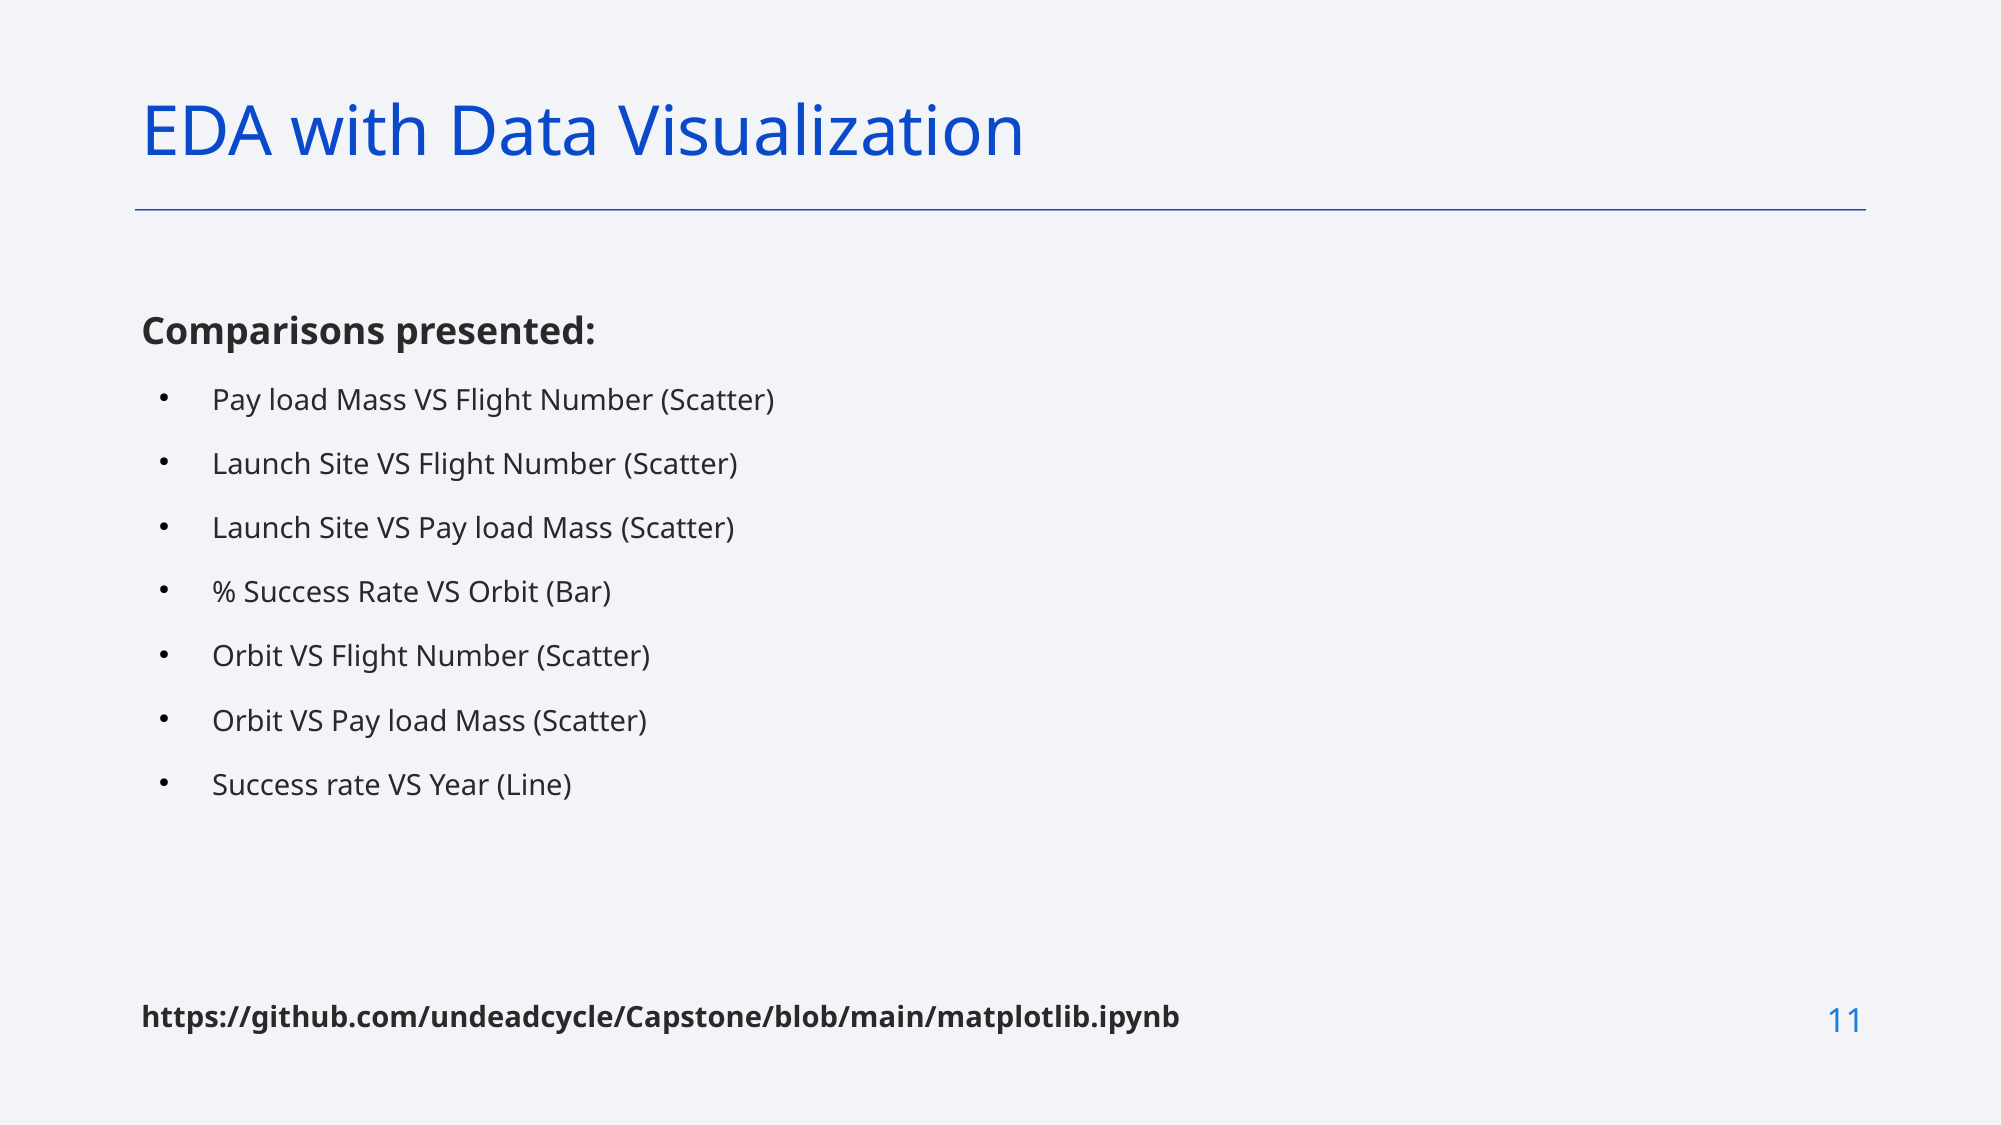

EDA with Data Visualization
# Comparisons presented:
Pay load Mass VS Flight Number (Scatter)
Launch Site VS Flight Number (Scatter)
Launch Site VS Pay load Mass (Scatter)
% Success Rate VS Orbit (Bar)
Orbit VS Flight Number (Scatter)
Orbit VS Pay load Mass (Scatter)
Success rate VS Year (Line)
https://github.com/undeadcycle/Capstone/blob/main/matplotlib.ipynb